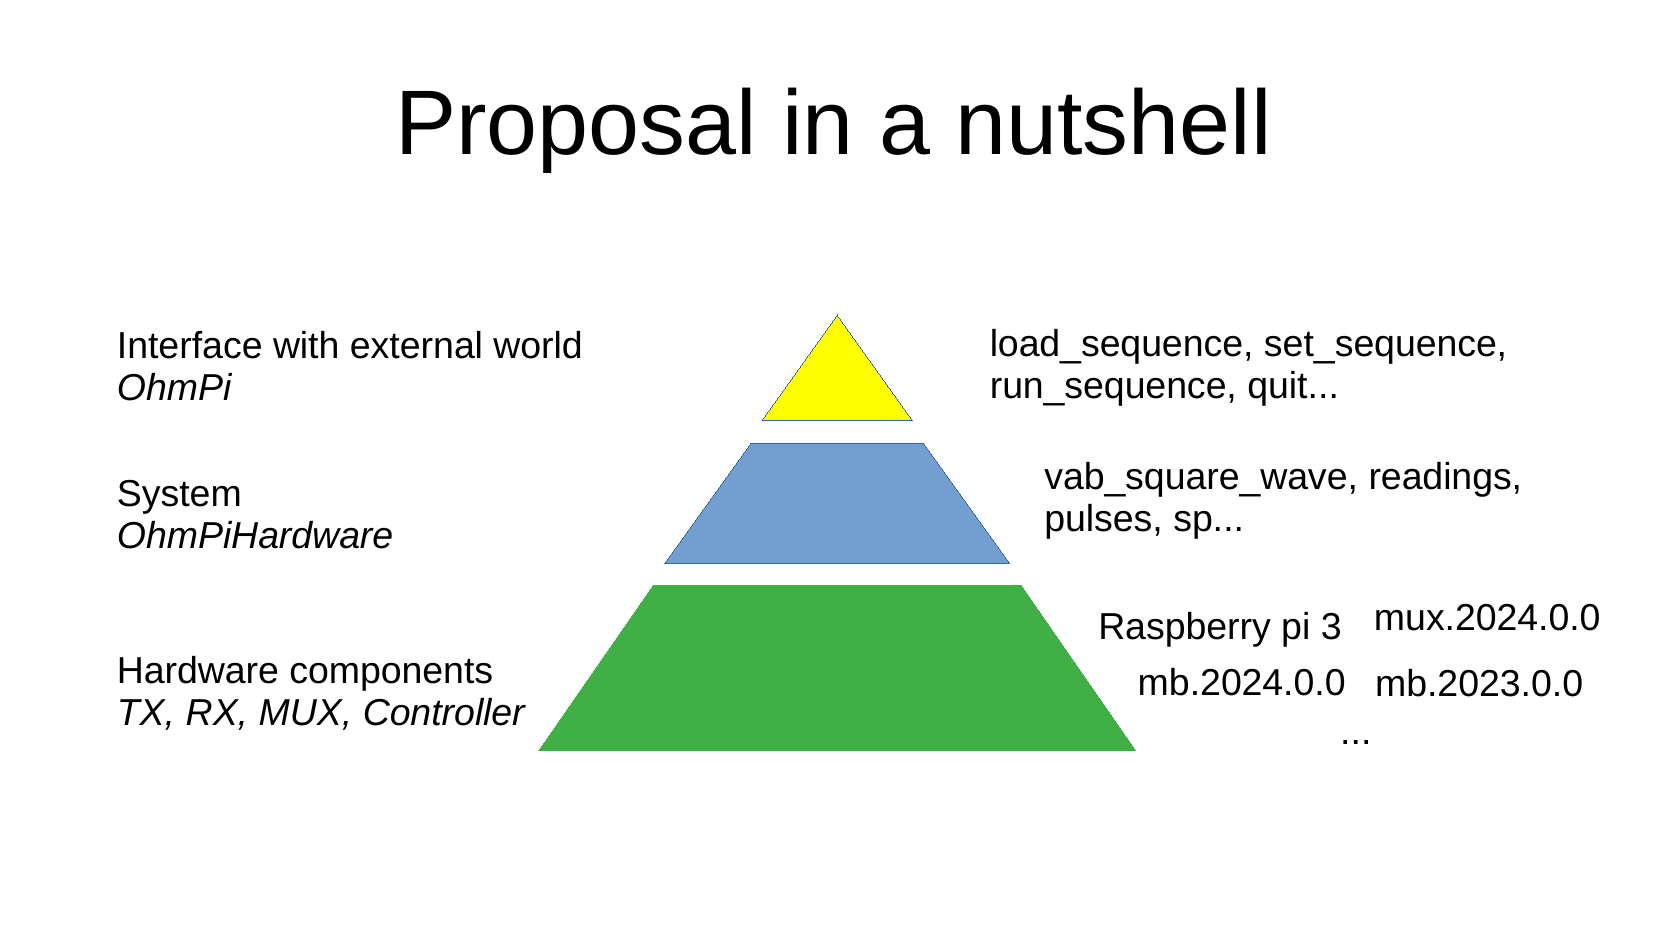

# Proposal in a nutshell
load_sequence, set_sequence,
run_sequence, quit...
Interface with external world
OhmPi
vab_square_wave, readings,
pulses, sp...
System
OhmPiHardware
mux.2024.0.0
Raspberry pi 3
Hardware components
TX, RX, MUX, Controller
mb.2024.0.0
mb.2023.0.0
...